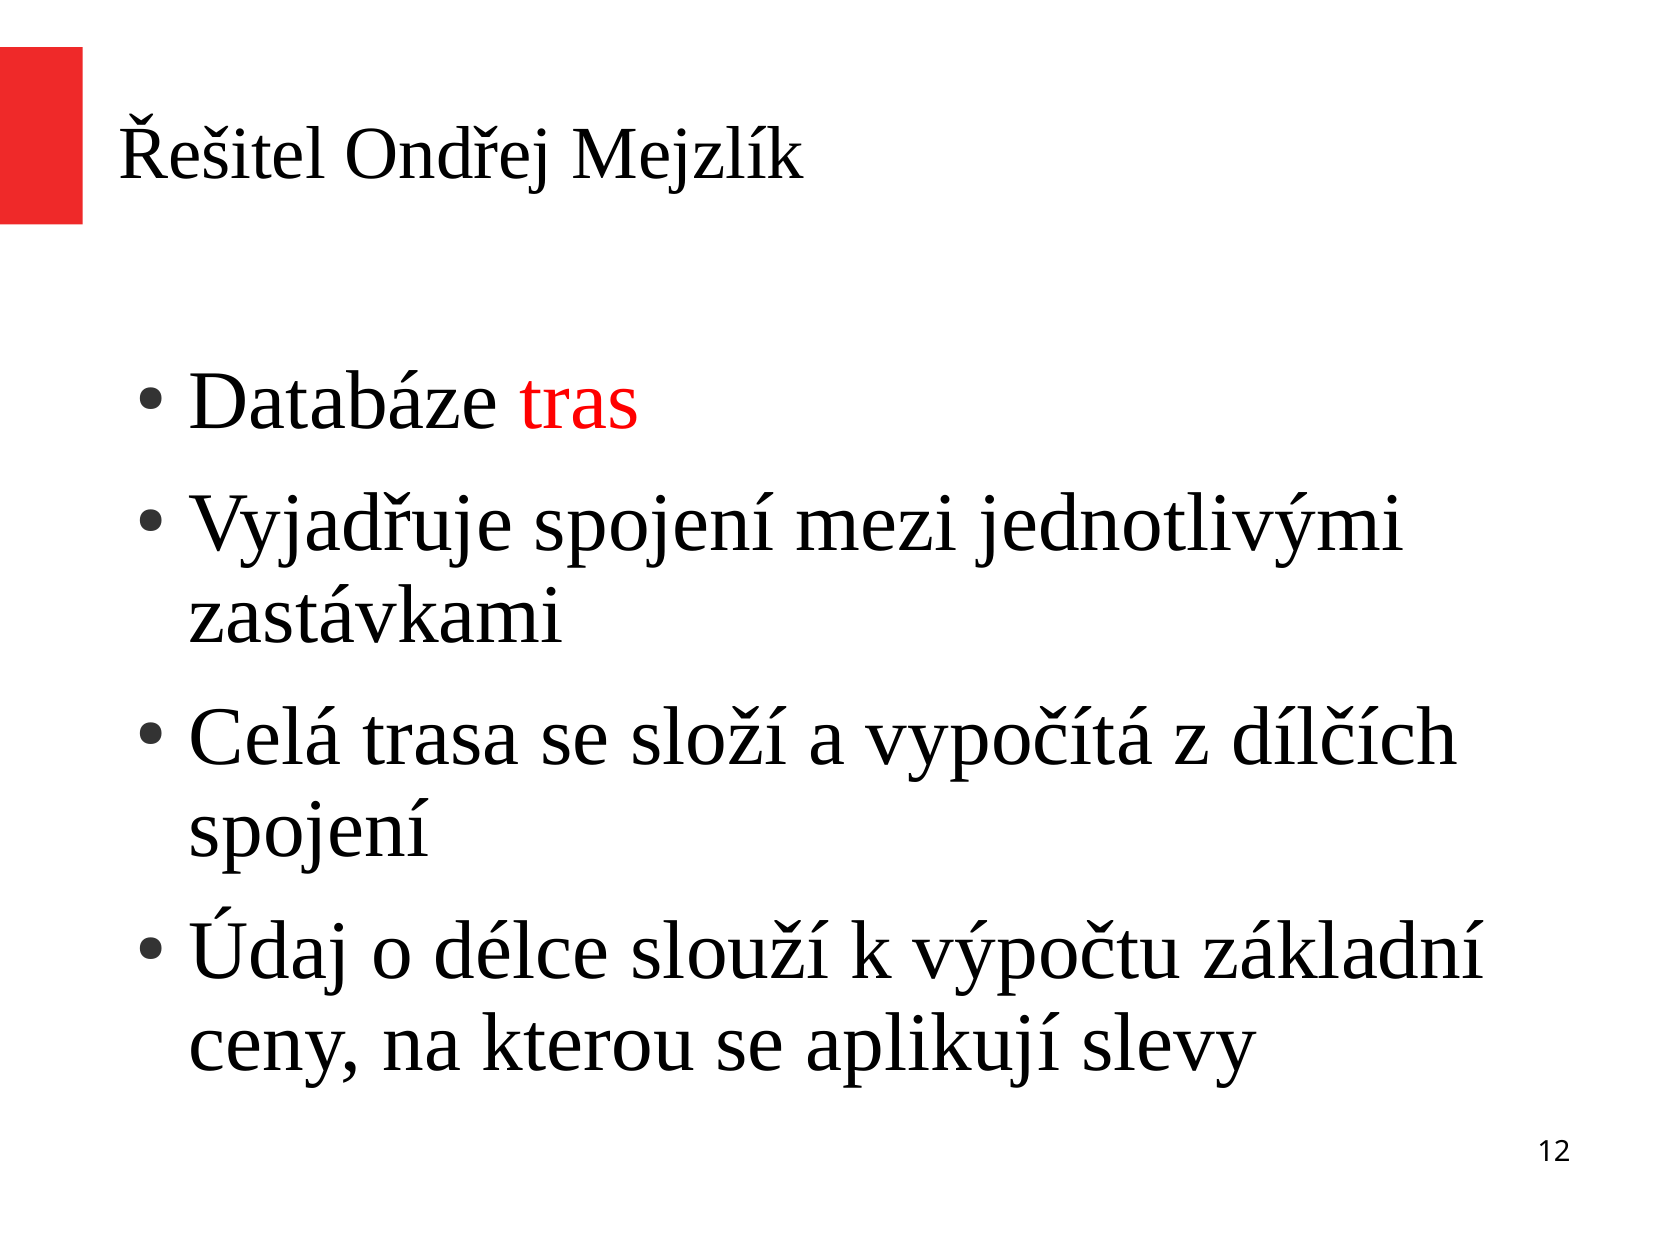

# Řešitel Ondřej Mejzlík
Databáze tras
Vyjadřuje spojení mezi jednotlivými zastávkami
Celá trasa se složí a vypočítá z dílčích spojení
Údaj o délce slouží k výpočtu základní ceny, na kterou se aplikují slevy
12